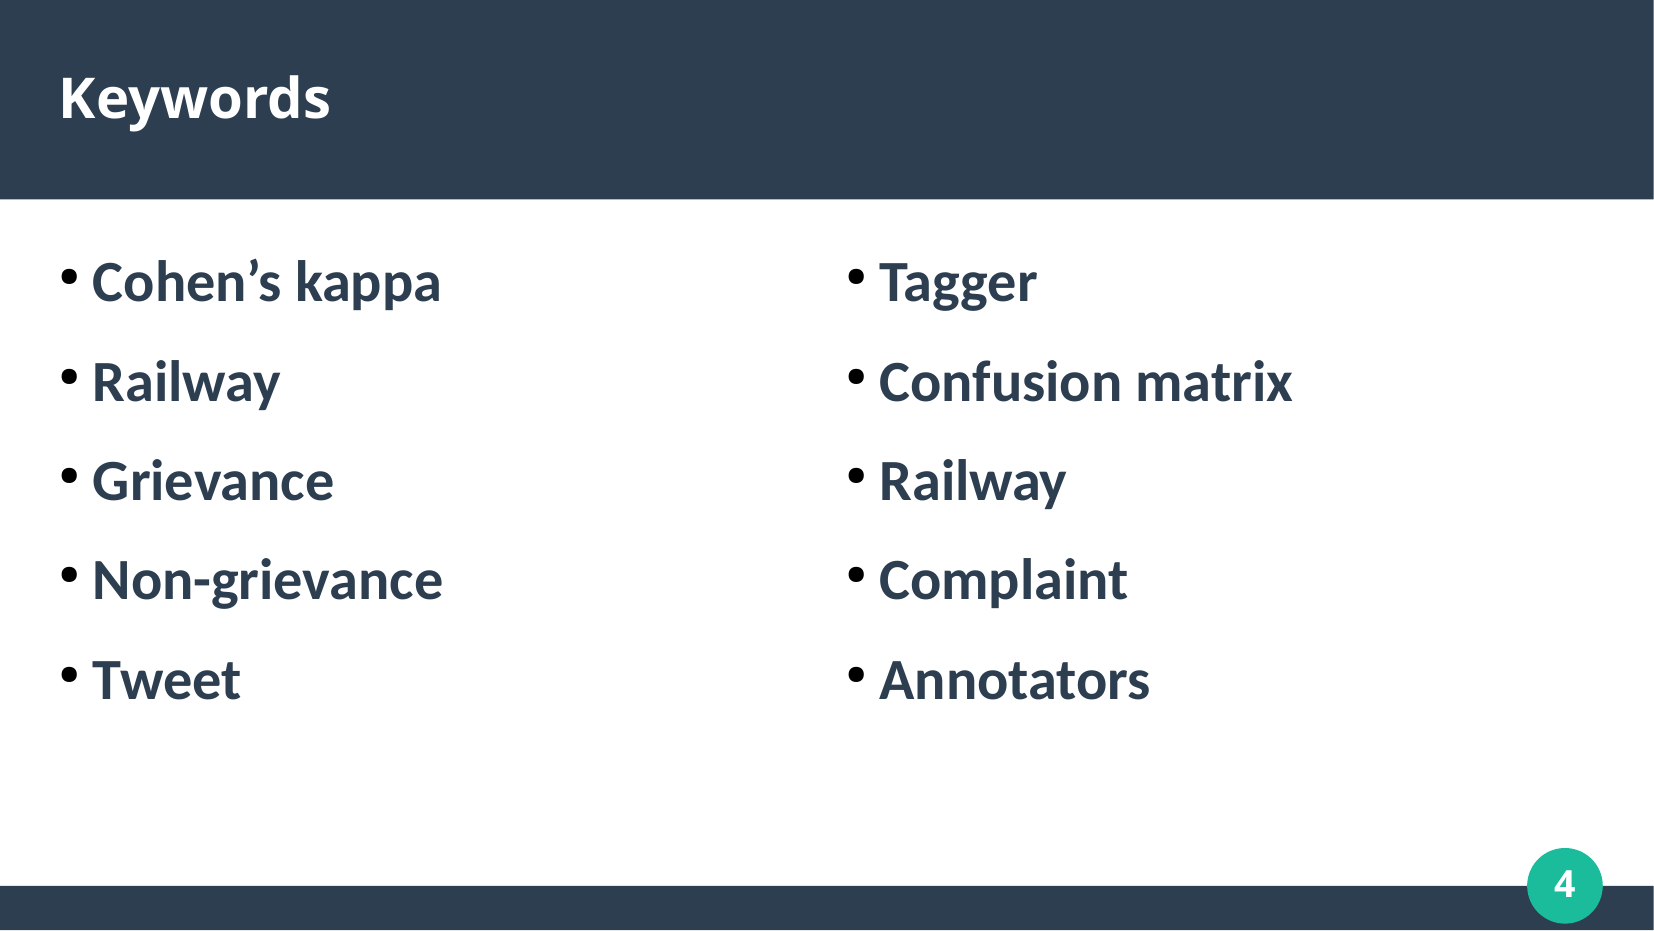

# Keywords
 Cohen’s kappa
 Railway
 Grievance
 Non-grievance
 Tweet
 Tagger
 Confusion matrix
 Railway
 Complaint
 Annotators